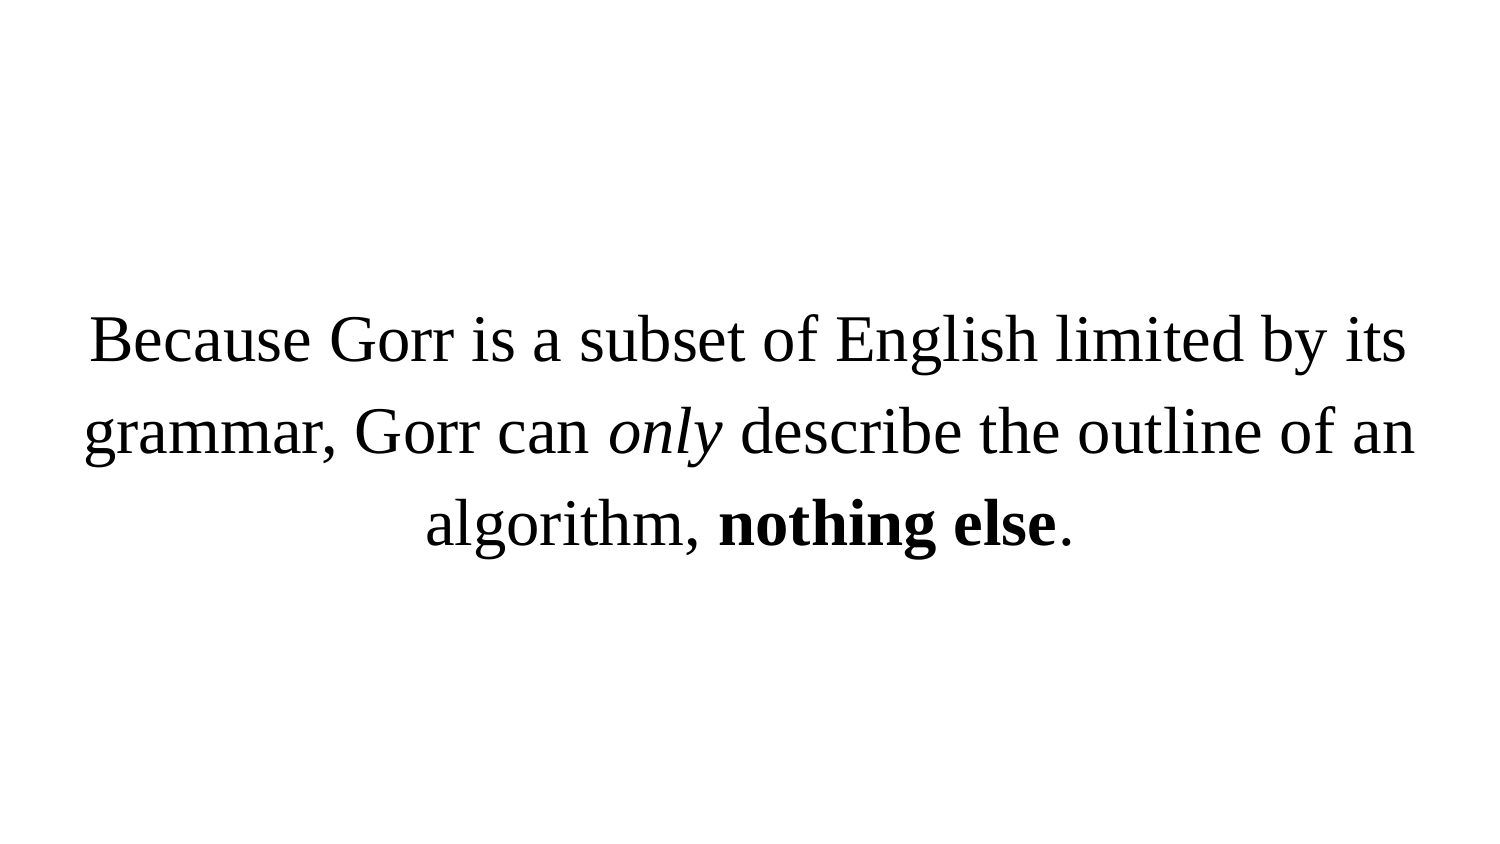

# Because Gorr is a subset of English limited by its grammar, Gorr can only describe the outline of an algorithm, nothing else.